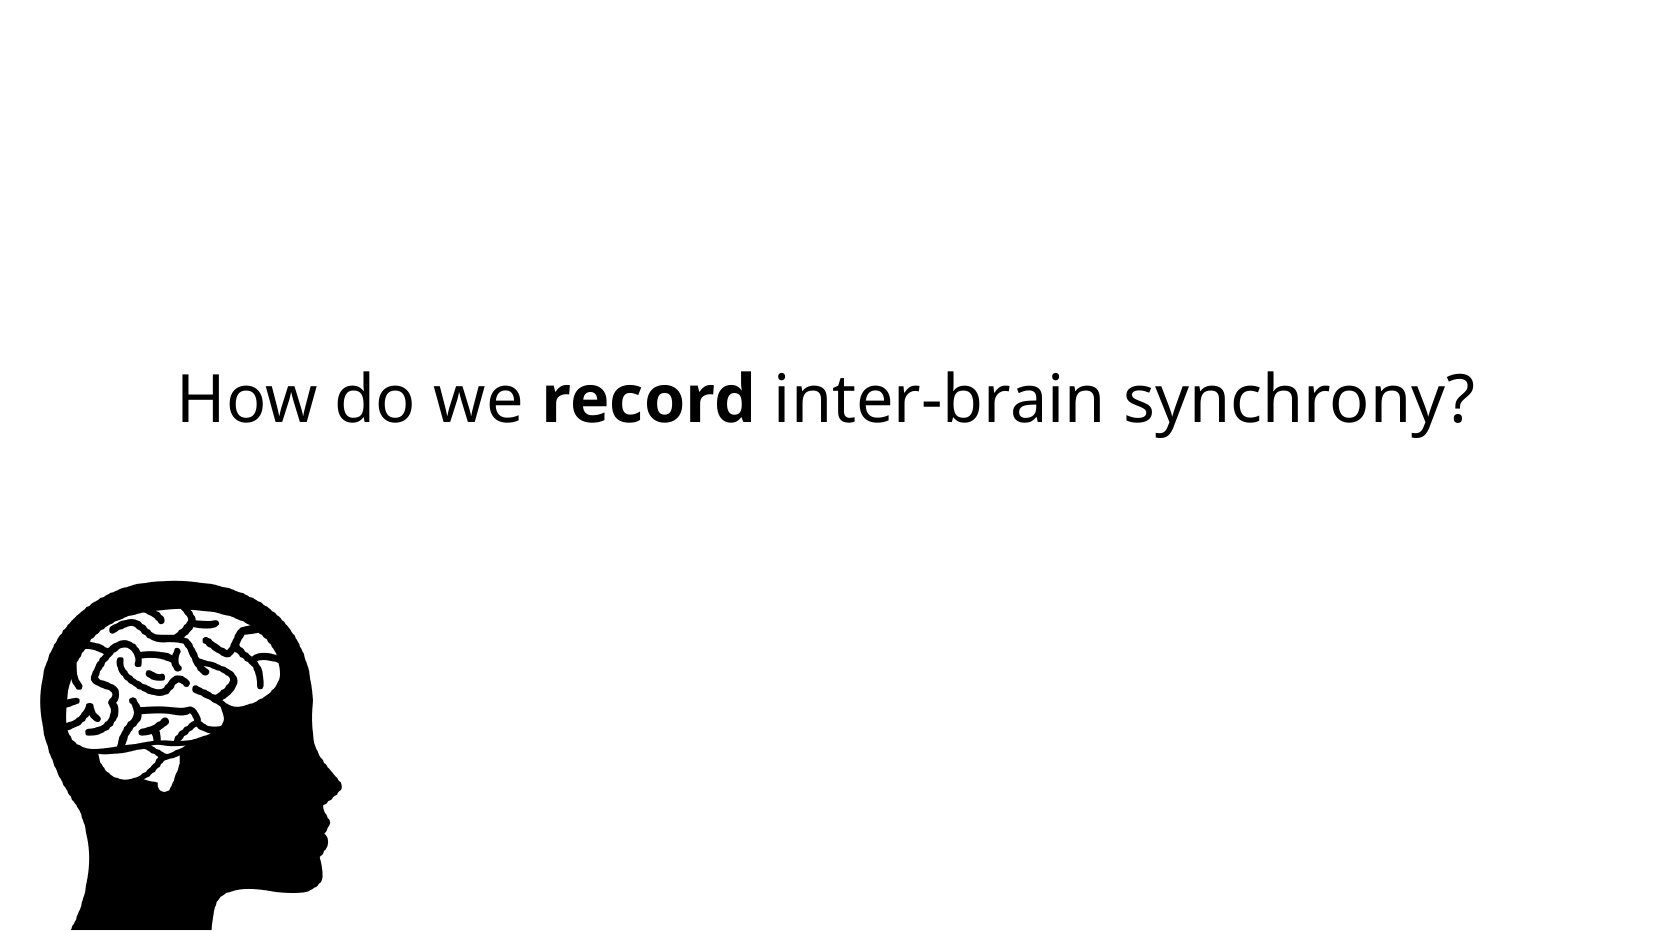

# How do we record inter-brain synchrony?